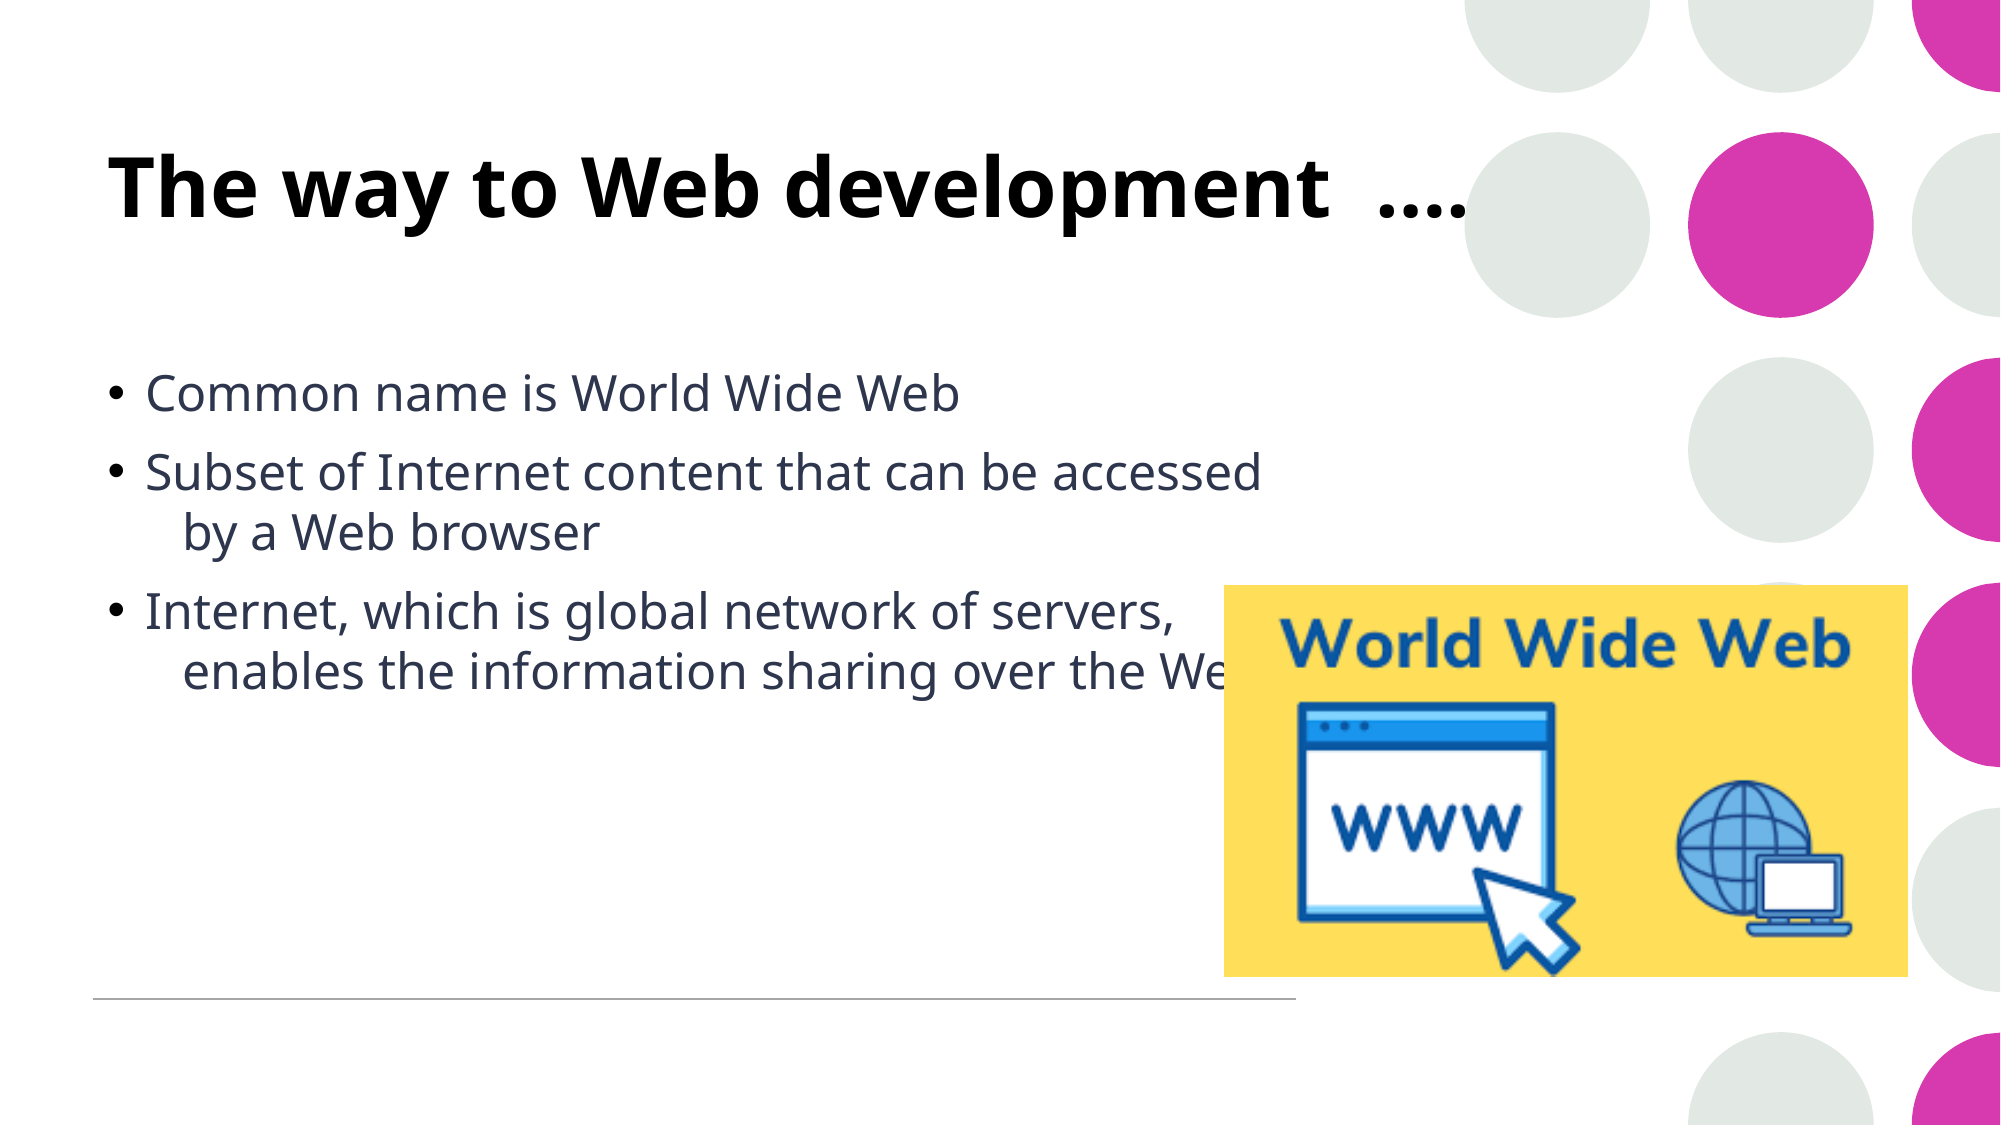

# The way to Web development ….
Common name is World Wide Web
Subset of Internet content that can be accessed by a Web browser
Internet, which is global network of servers, enables the information sharing over the Web